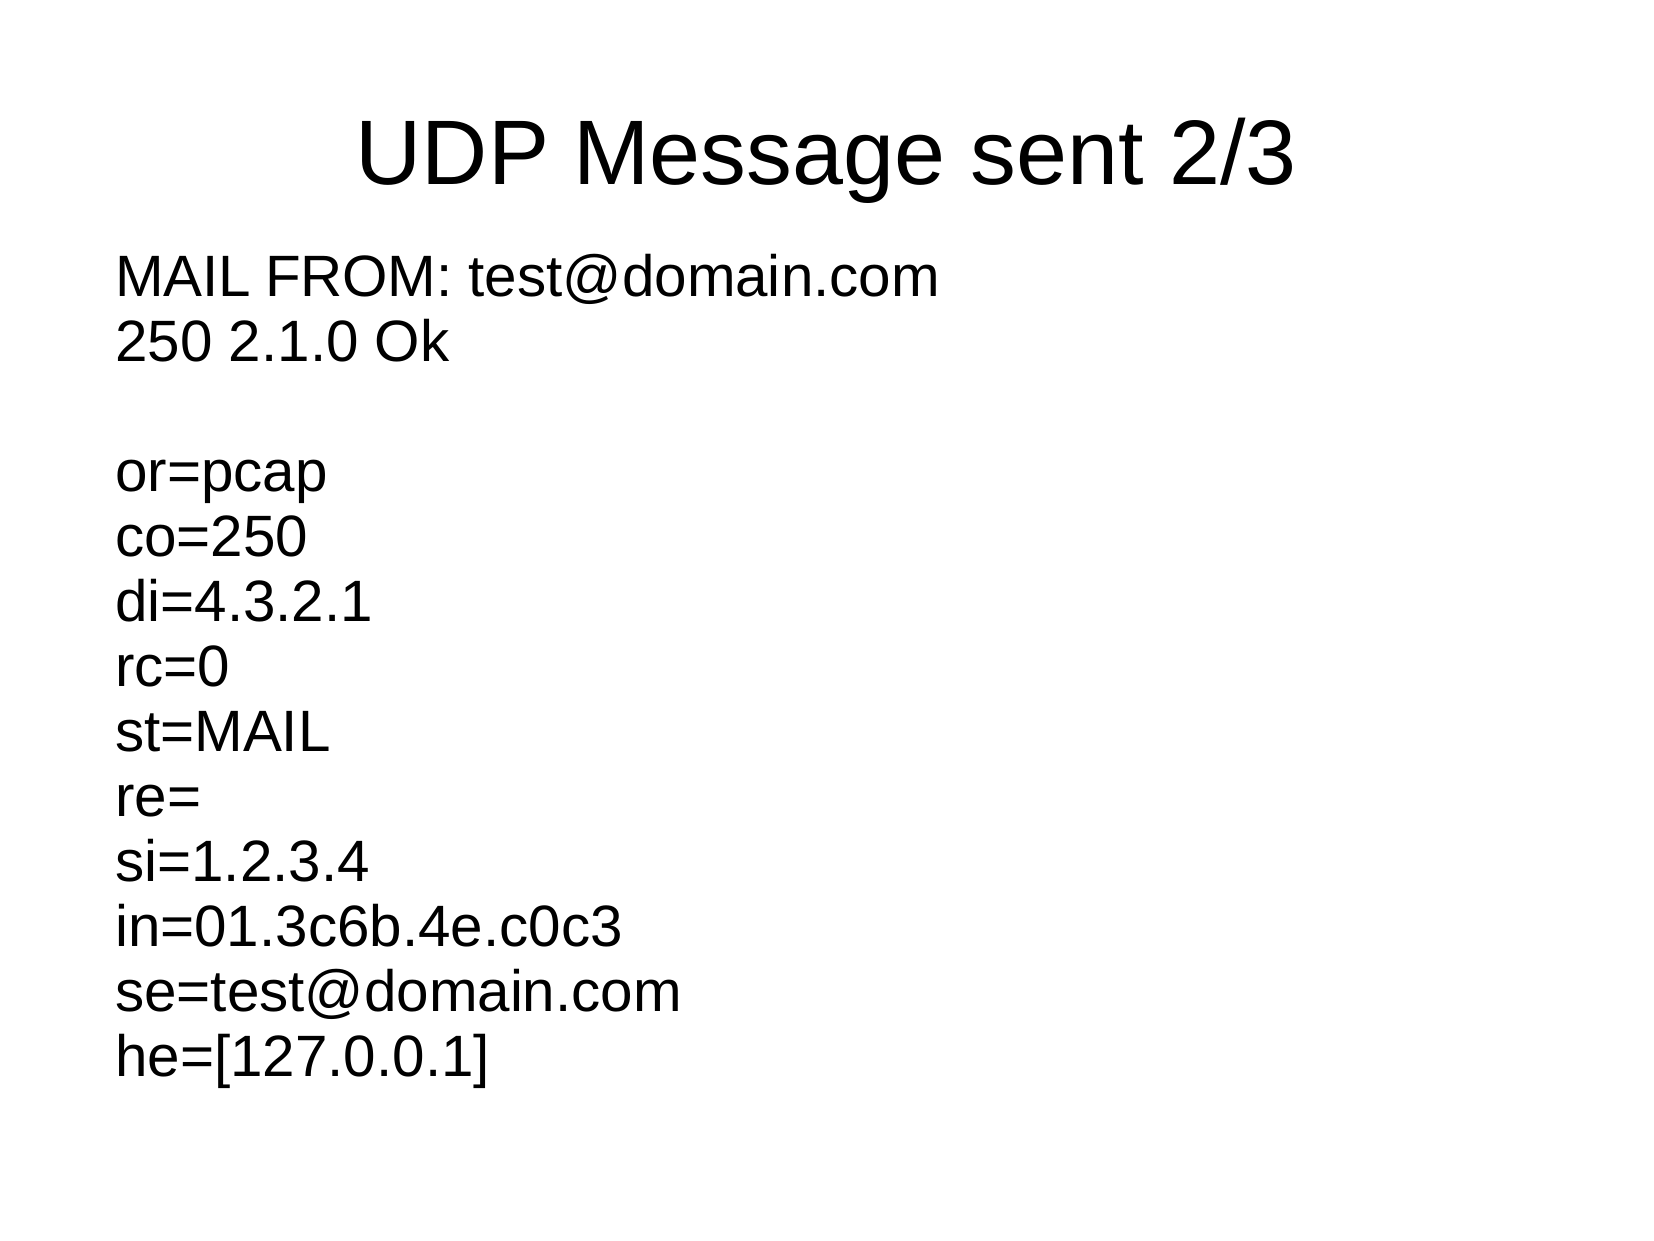

# UDP Message sent 2/3
 MAIL FROM: test@domain.com
 250 2.1.0 Ok
 or=pcap
 co=250
 di=4.3.2.1
 rc=0
 st=MAIL
 re=
 si=1.2.3.4
 in=01.3c6b.4e.c0c3
 se=test@domain.com
 he=[127.0.0.1]